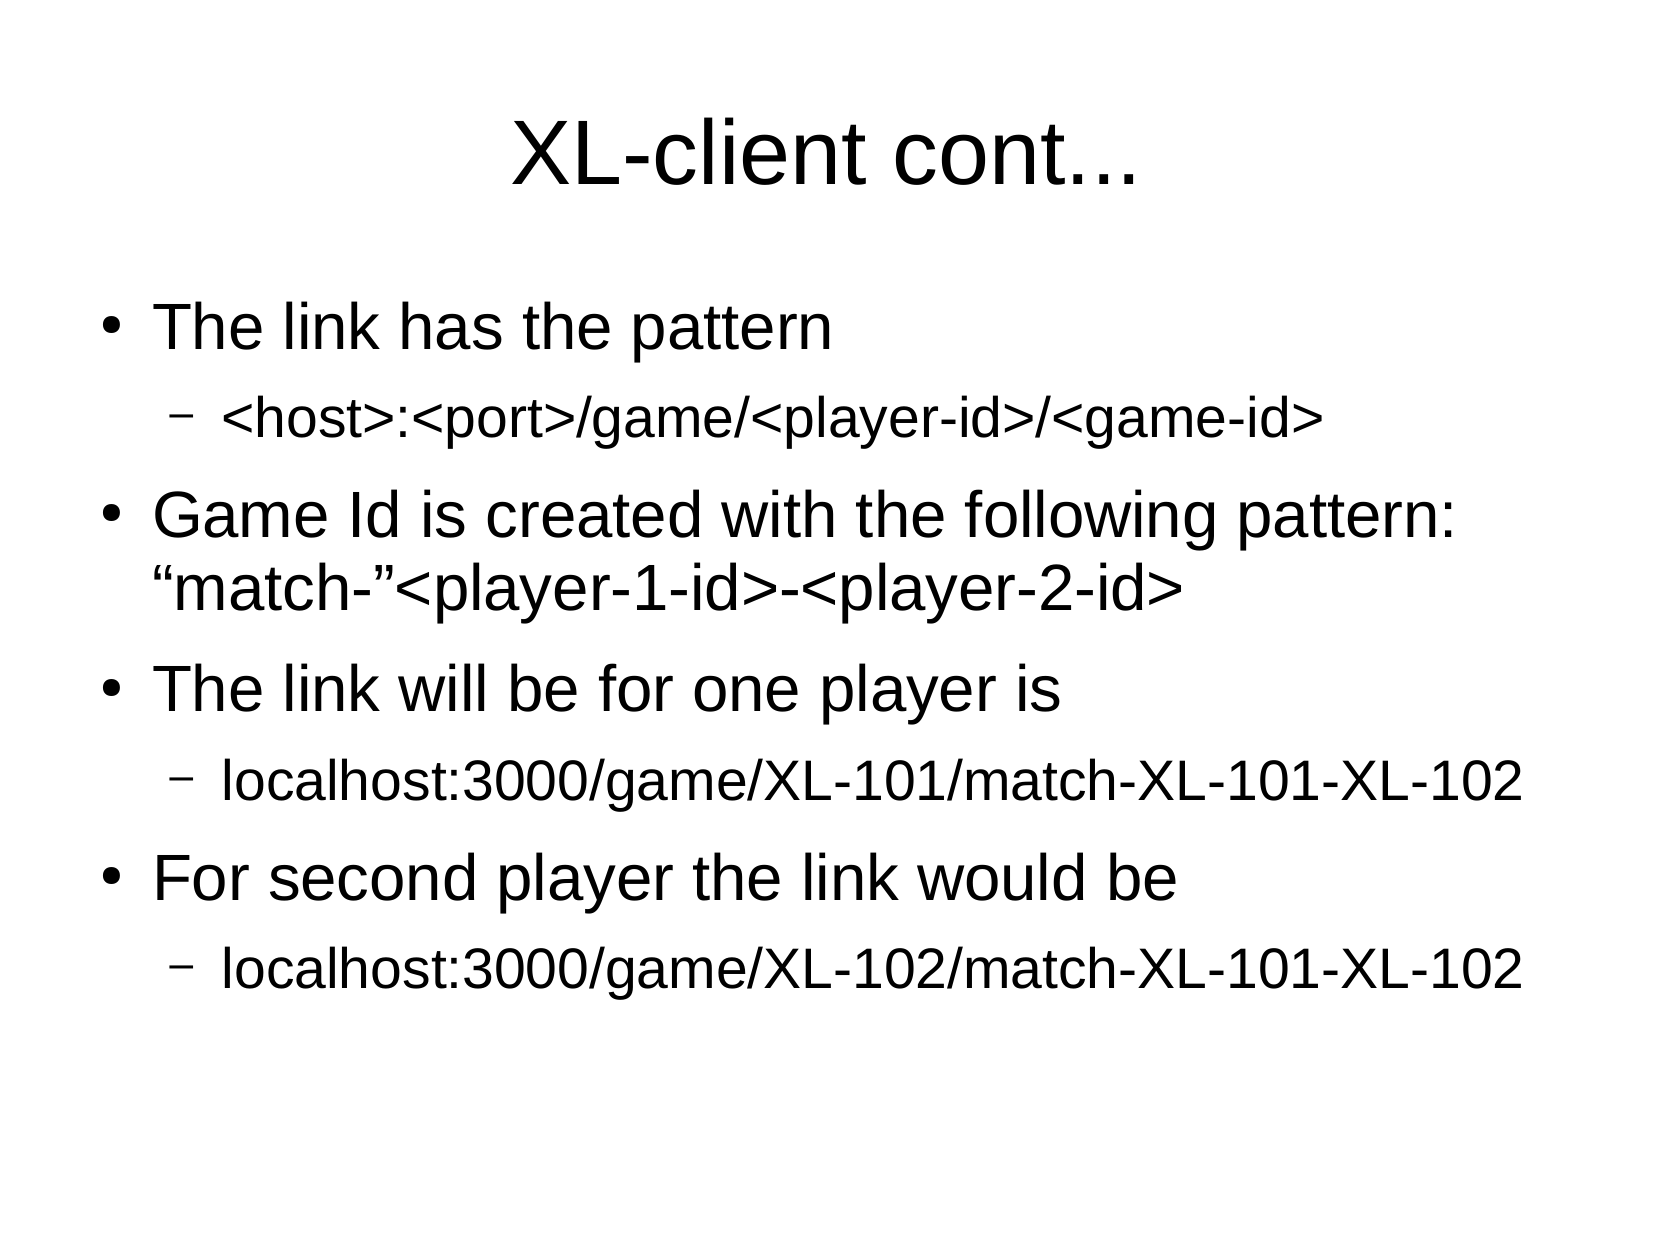

# XL-client cont...
The link has the pattern
<host>:<port>/game/<player-id>/<game-id>
Game Id is created with the following pattern: “match-”<player-1-id>-<player-2-id>
The link will be for one player is
localhost:3000/game/XL-101/match-XL-101-XL-102
For second player the link would be
localhost:3000/game/XL-102/match-XL-101-XL-102